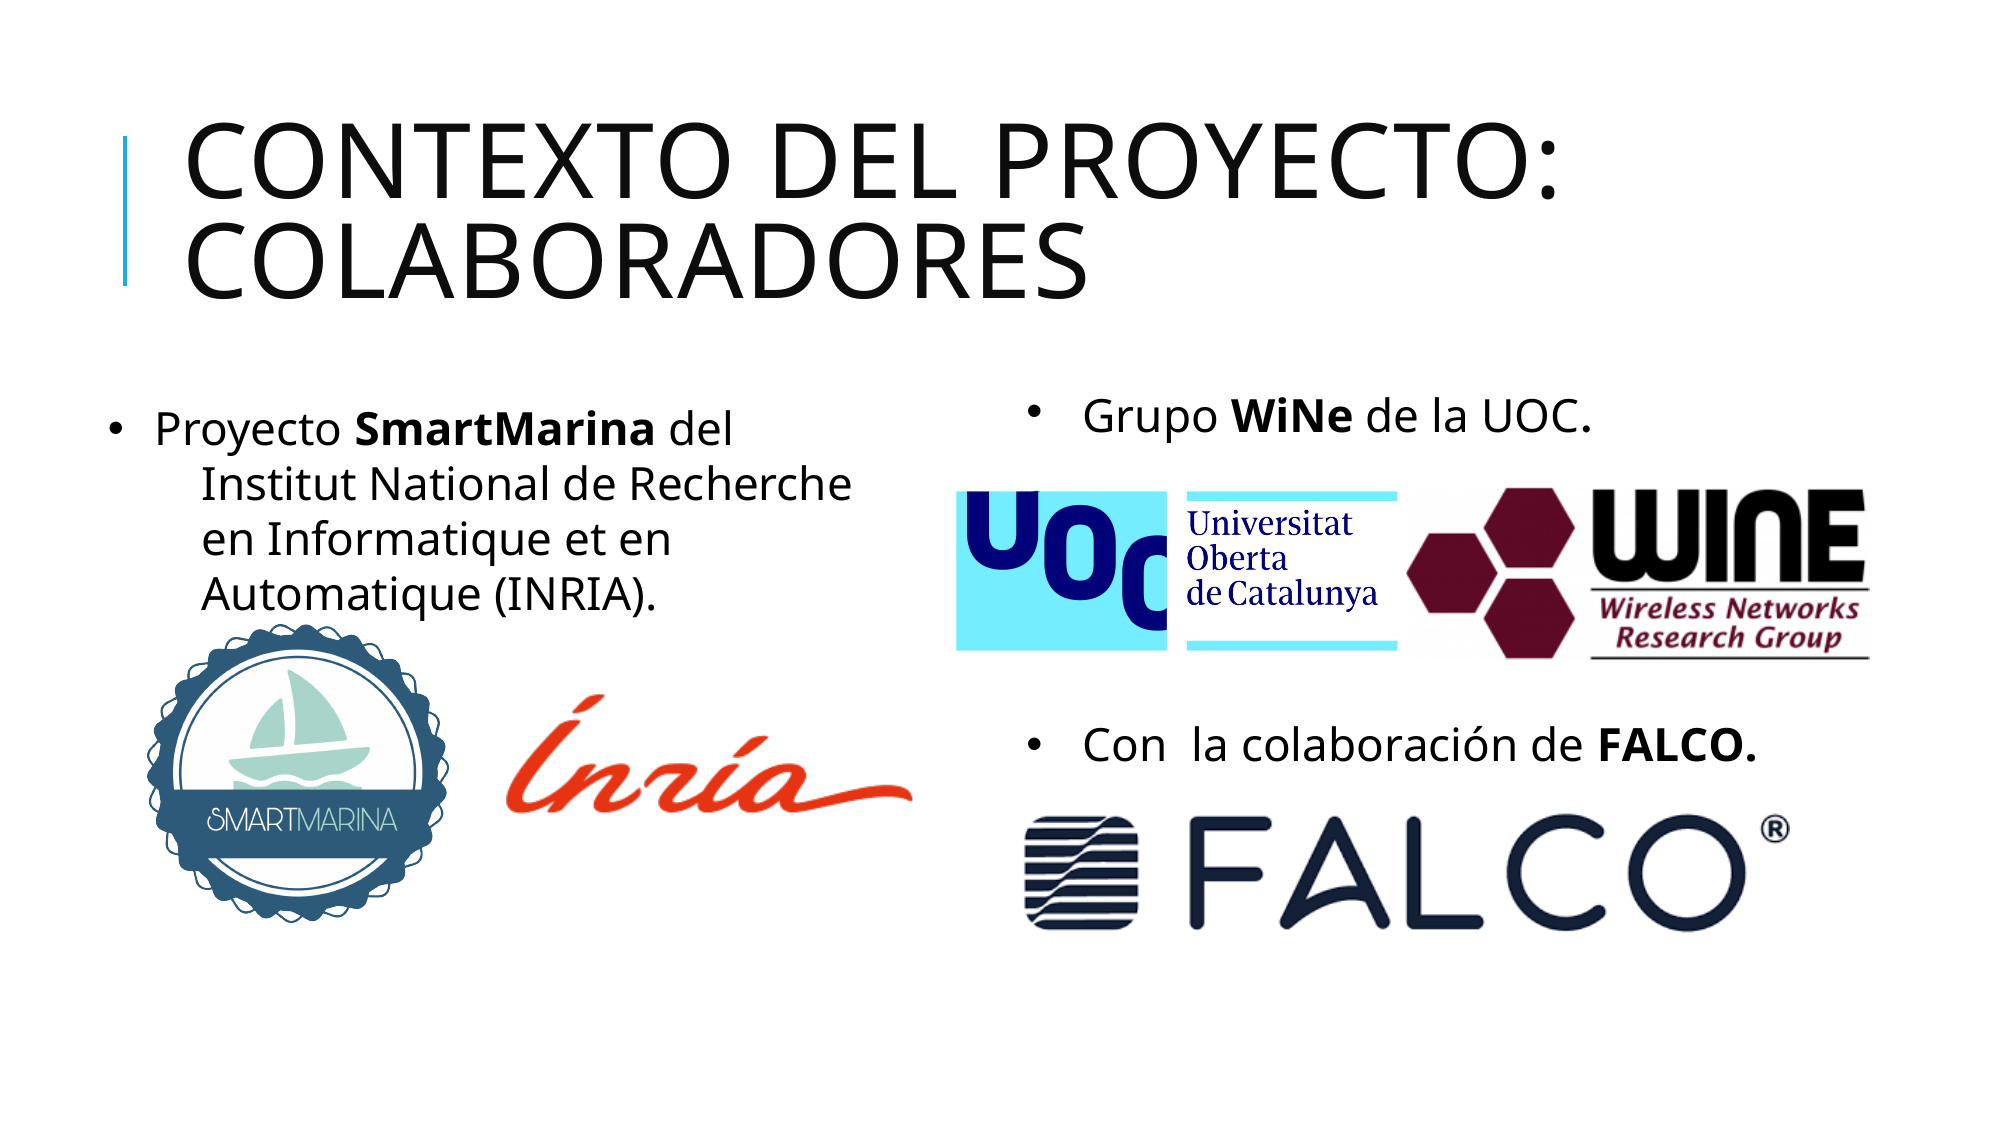

# Contexto del proyecto: Colaboradores
Grupo WiNe de la UOC.
Con la colaboración de FALCO.
Proyecto SmartMarina del Institut National de Recherche en Informatique et en Automatique (INRIA).